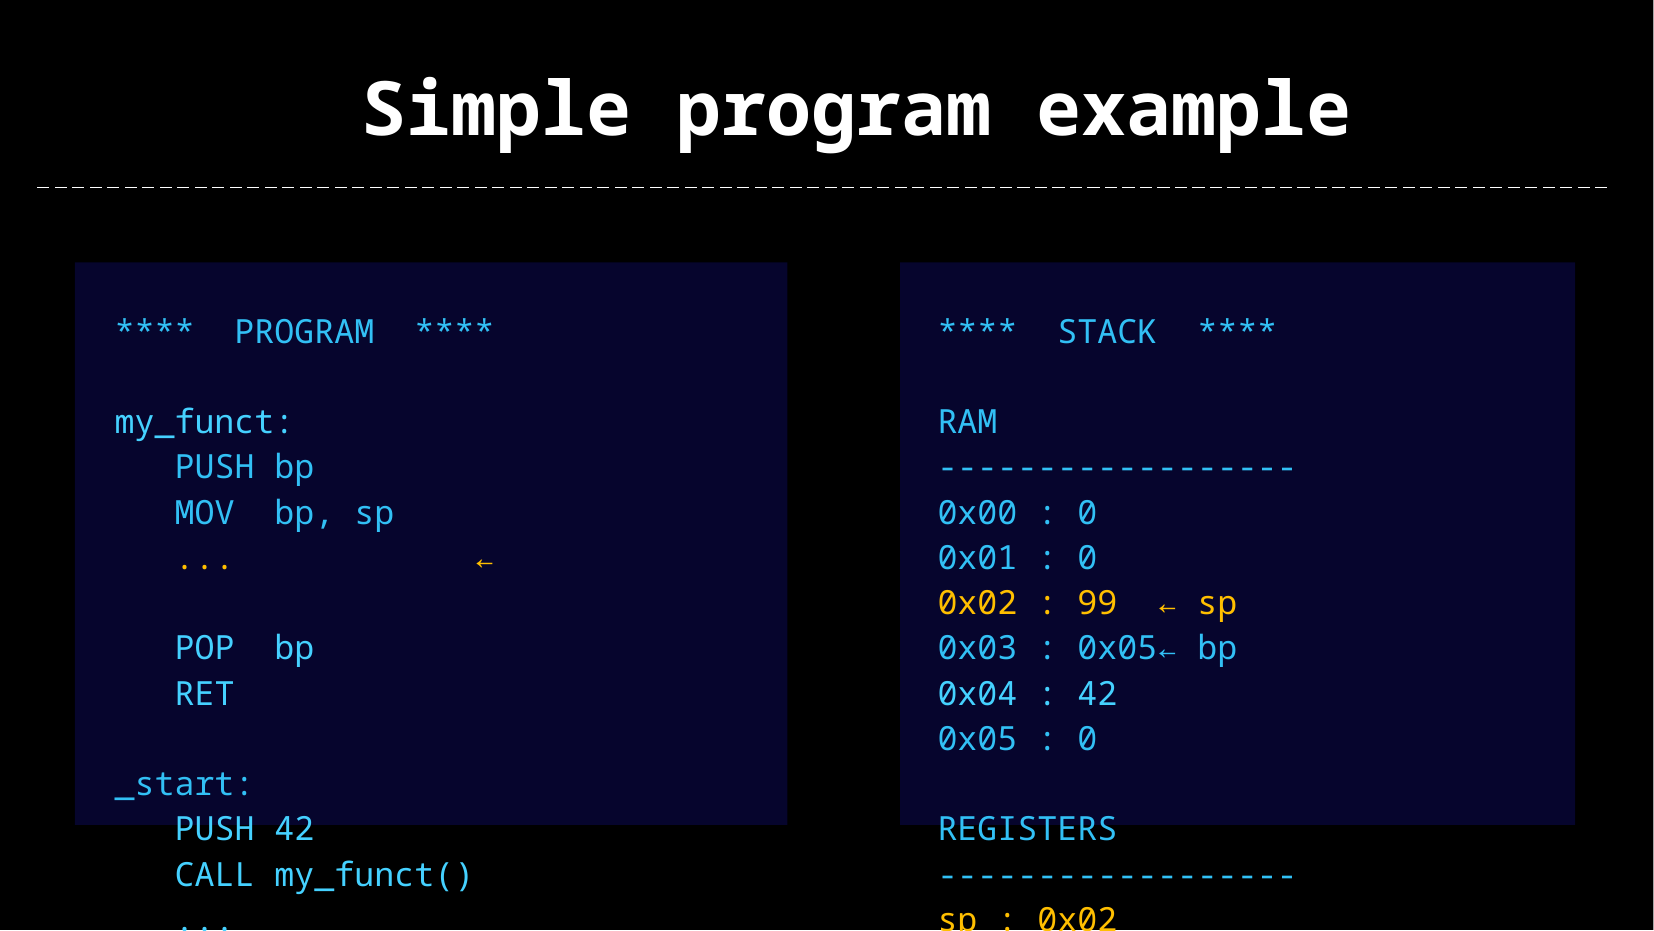

# Simple program example
**** PROGRAM ****
my_funct:
 PUSH bp
 MOV bp, sp
 ... ←
 POP bp
 RET
_start:
 PUSH 42
 CALL my_funct()
 ...
**** STACK ****
RAM
------------------
0x00 : 0
0x01 : 0
0x02 : 99 ← sp
0x03 : 0x05← bp
0x04 : 42
0x05 : 0
REGISTERS
------------------
sp : 0x02
bp : 0x03